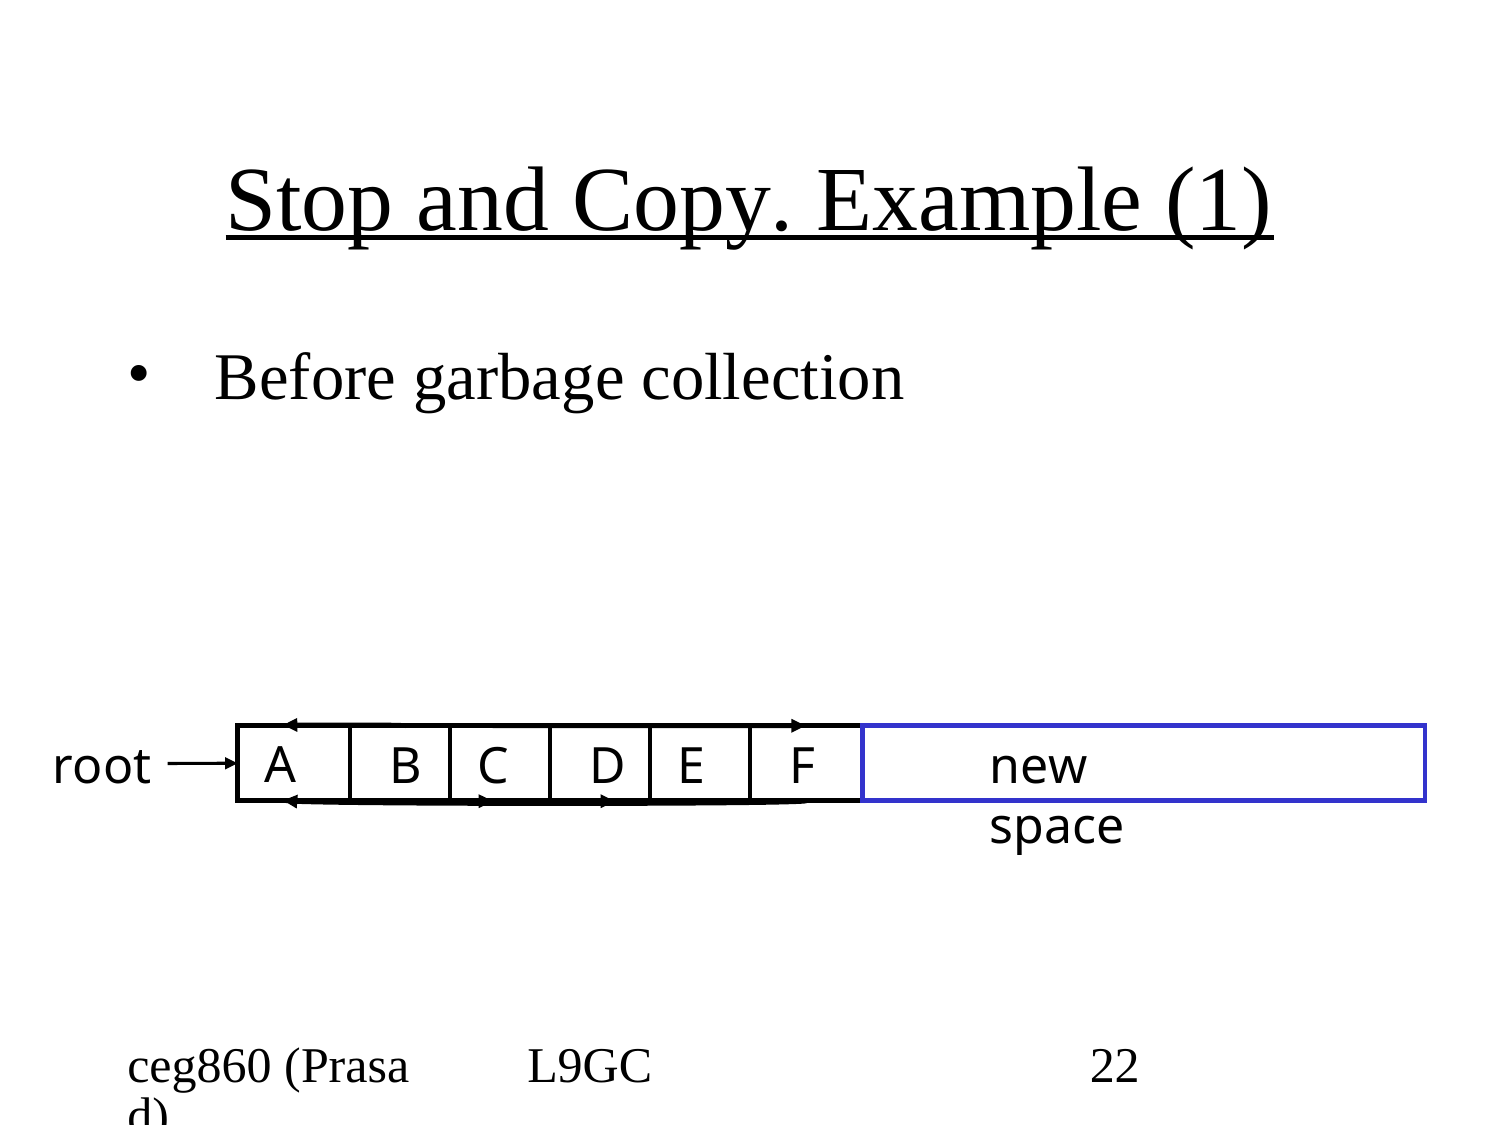

# Stop and Copy. Example (1)
Before garbage collection
A
root
B
C
D
E
F
new space
ceg860 (Prasad)
L9GC
22